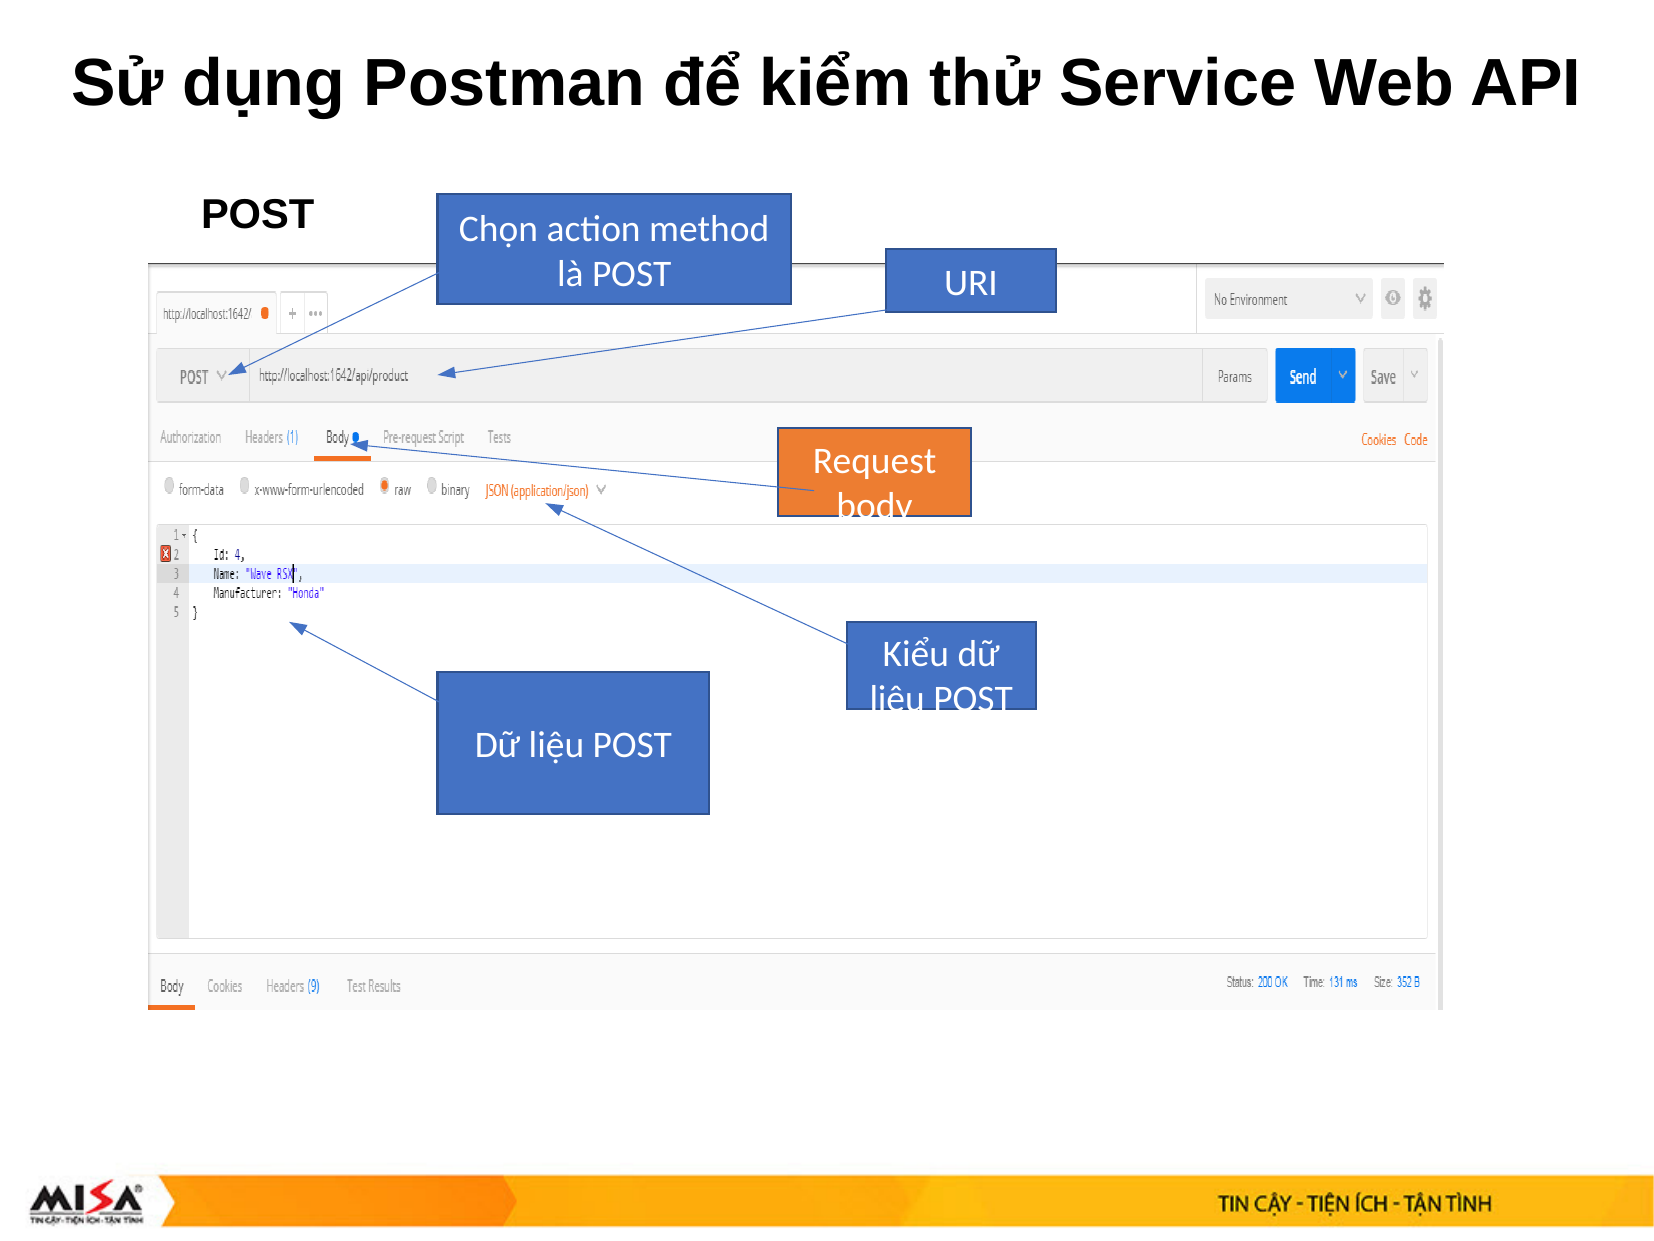

# Sử dụng Postman để kiểm thử Service Web API
 POST
Chọn action method là POST
URI
Request body
Kiểu dữ liệu POST
Dữ liệu POST